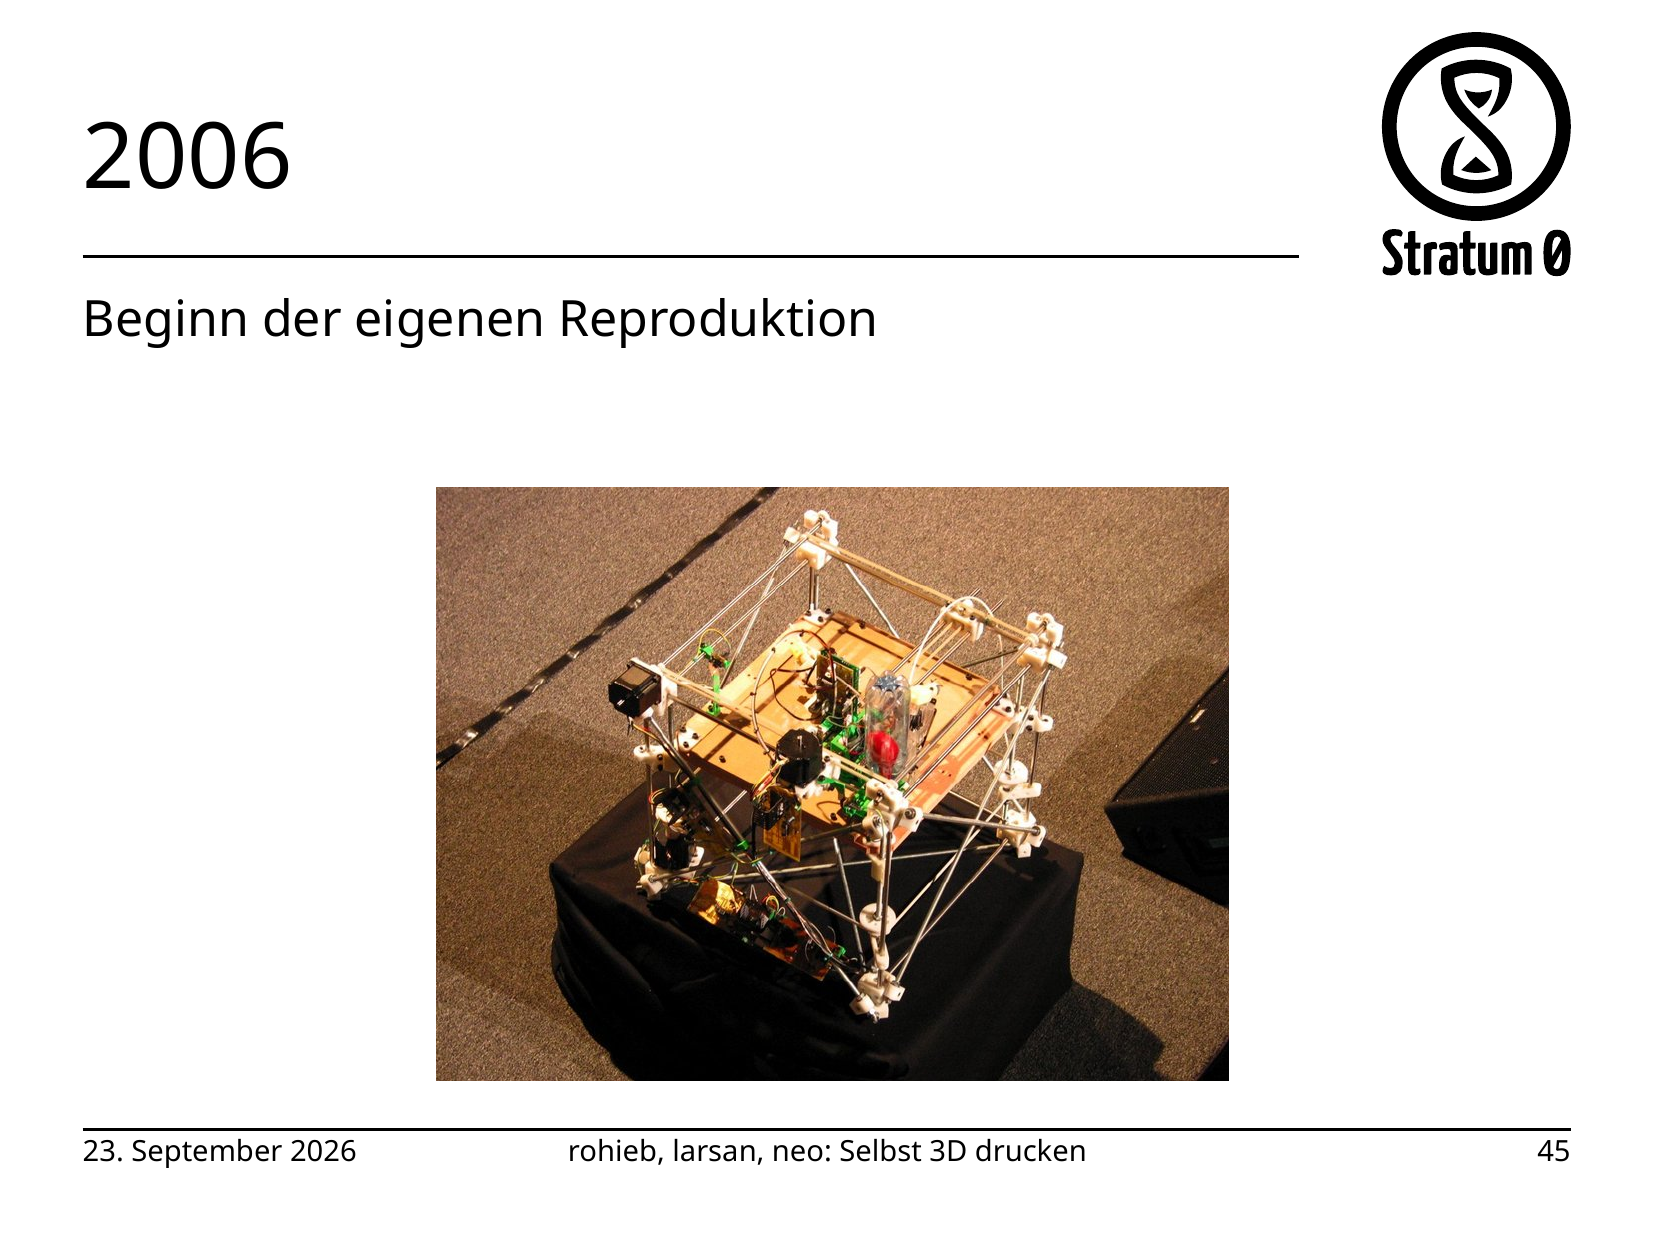

# 2006
Beginn der eigenen Reproduktion
rohieb, larsan, neo: Selbst 3D drucken
45